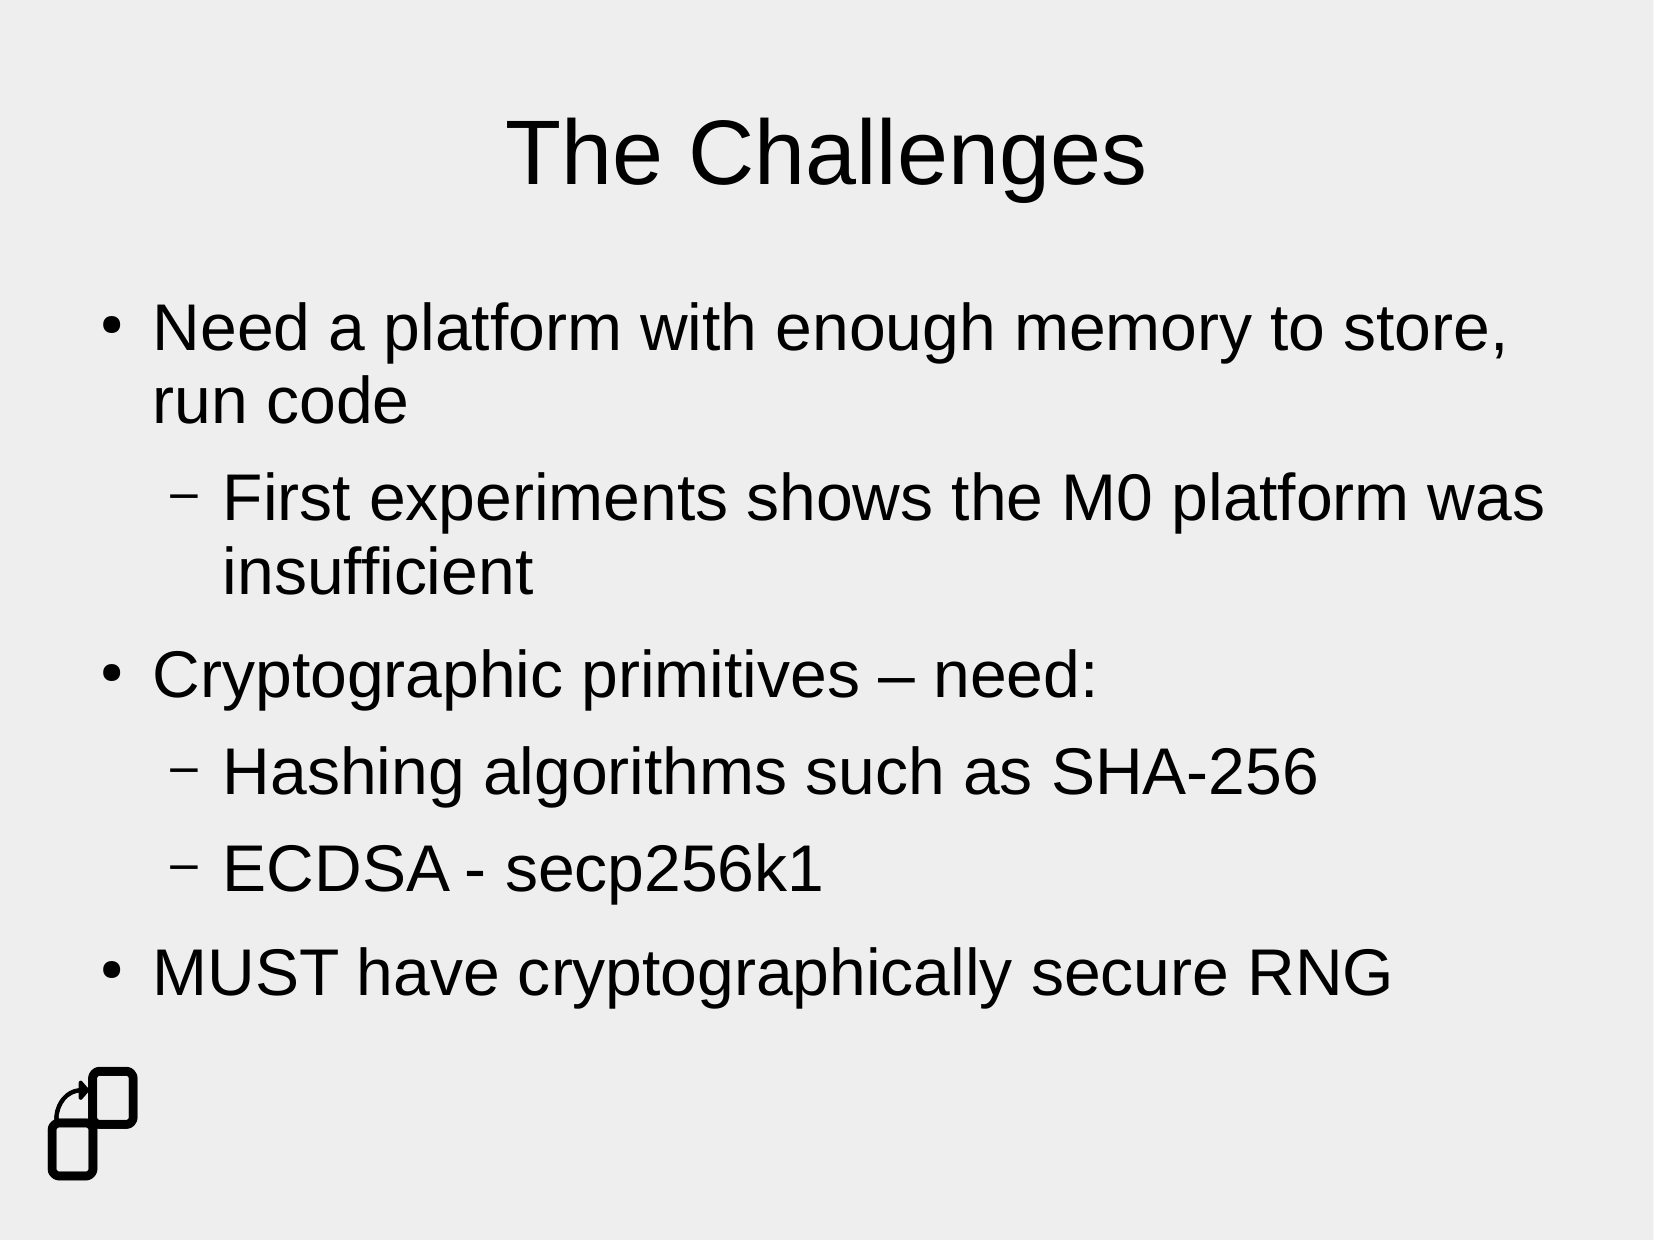

# The Challenges
Need a platform with enough memory to store, run code
First experiments shows the M0 platform was insufficient
Cryptographic primitives – need:
Hashing algorithms such as SHA-256
ECDSA - secp256k1
MUST have cryptographically secure RNG